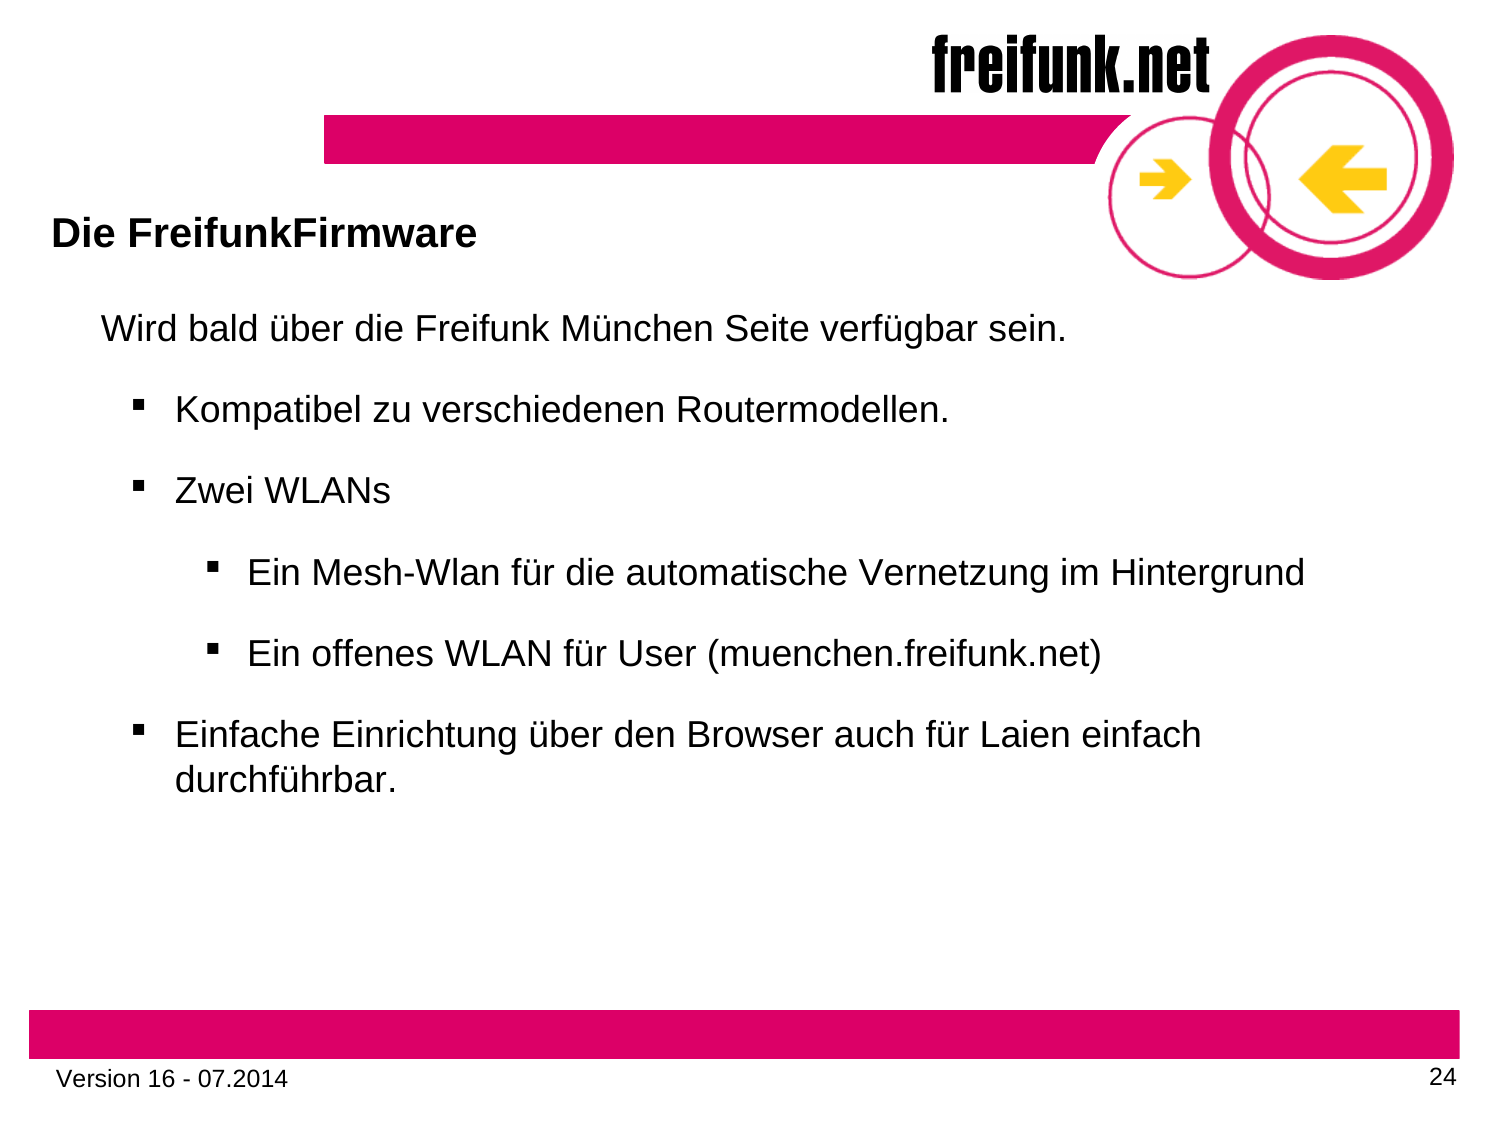

Die FreifunkFirmware
Wird bald über die Freifunk München Seite verfügbar sein.
Kompatibel zu verschiedenen Routermodellen.
Zwei WLANs
Ein Mesh-Wlan für die automatische Vernetzung im Hintergrund
Ein offenes WLAN für User (muenchen.freifunk.net)
Einfache Einrichtung über den Browser auch für Laien einfach durchführbar.
24
Version 16 - 07.2014